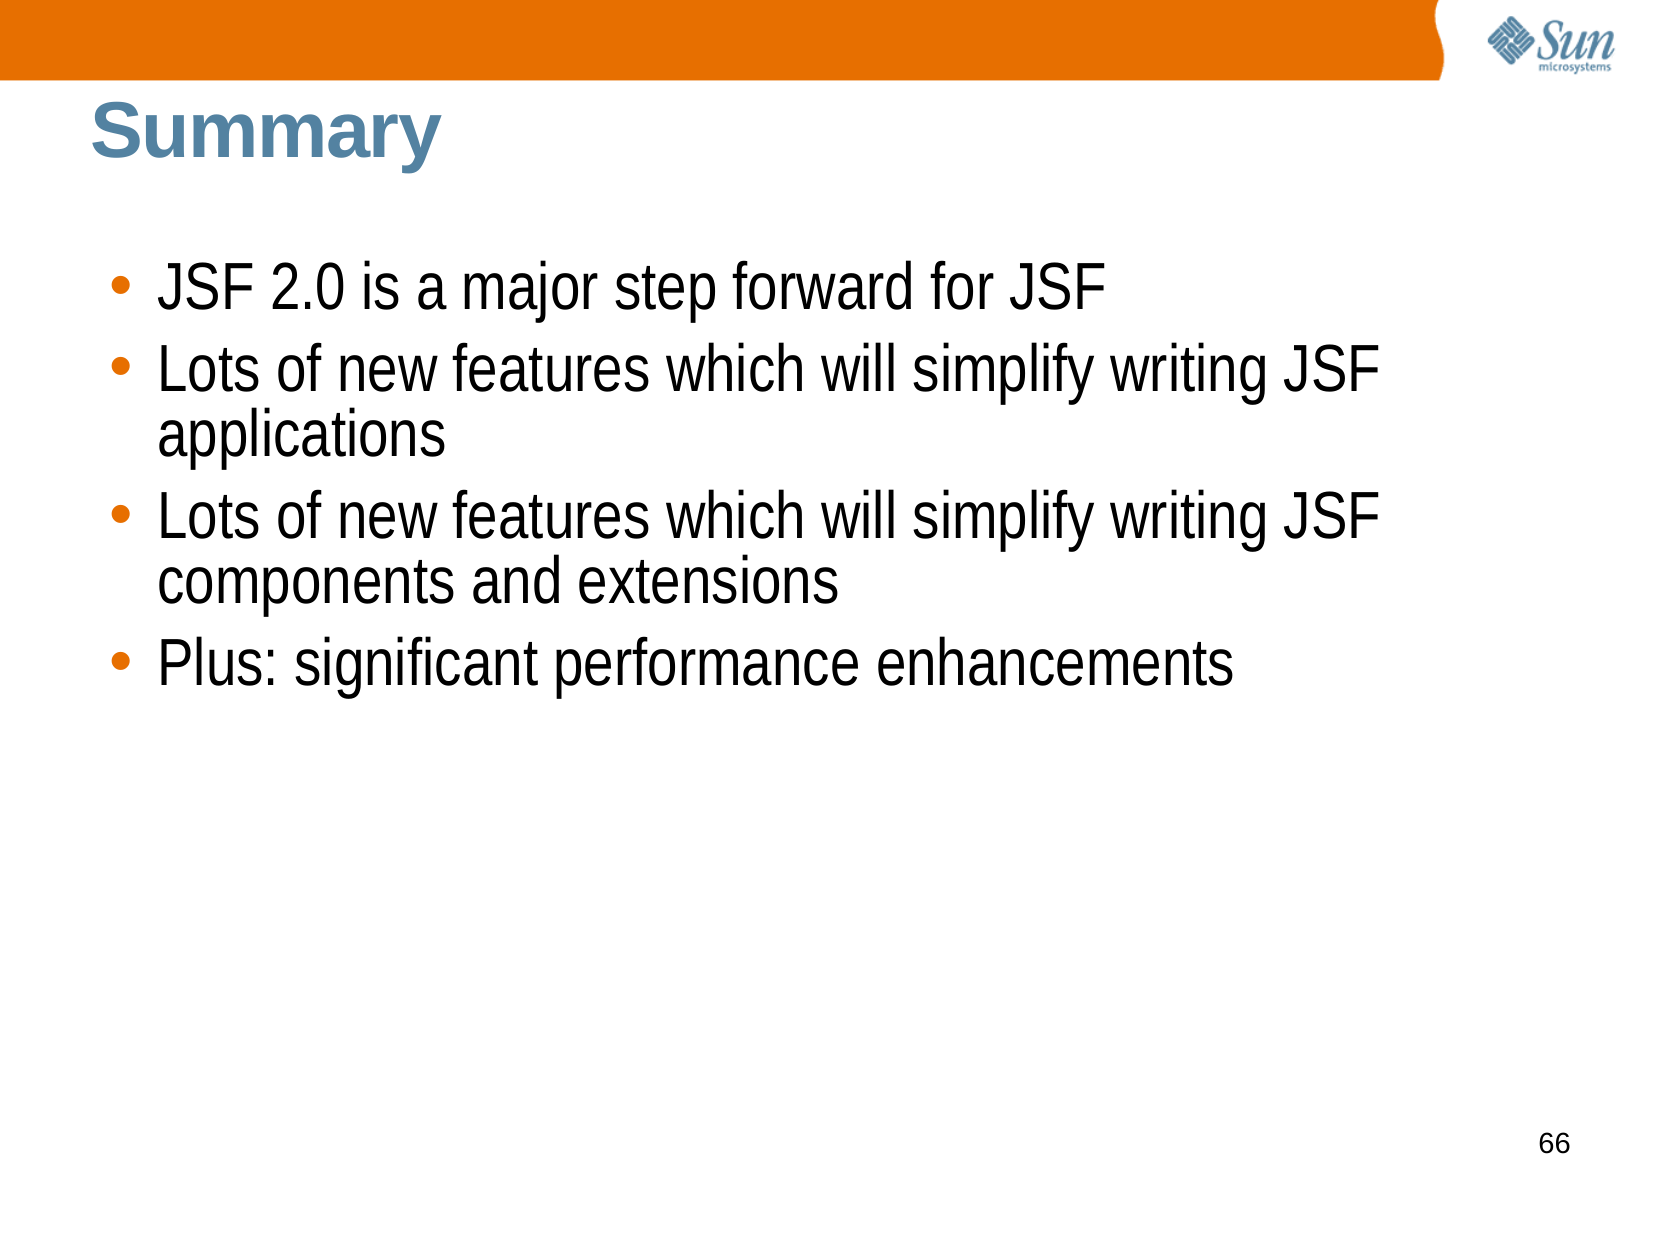

# Summary
JSF 2.0 is a major step forward for JSF
Lots of new features which will simplify writing JSF applications
Lots of new features which will simplify writing JSF components and extensions
Plus: significant performance enhancements
66